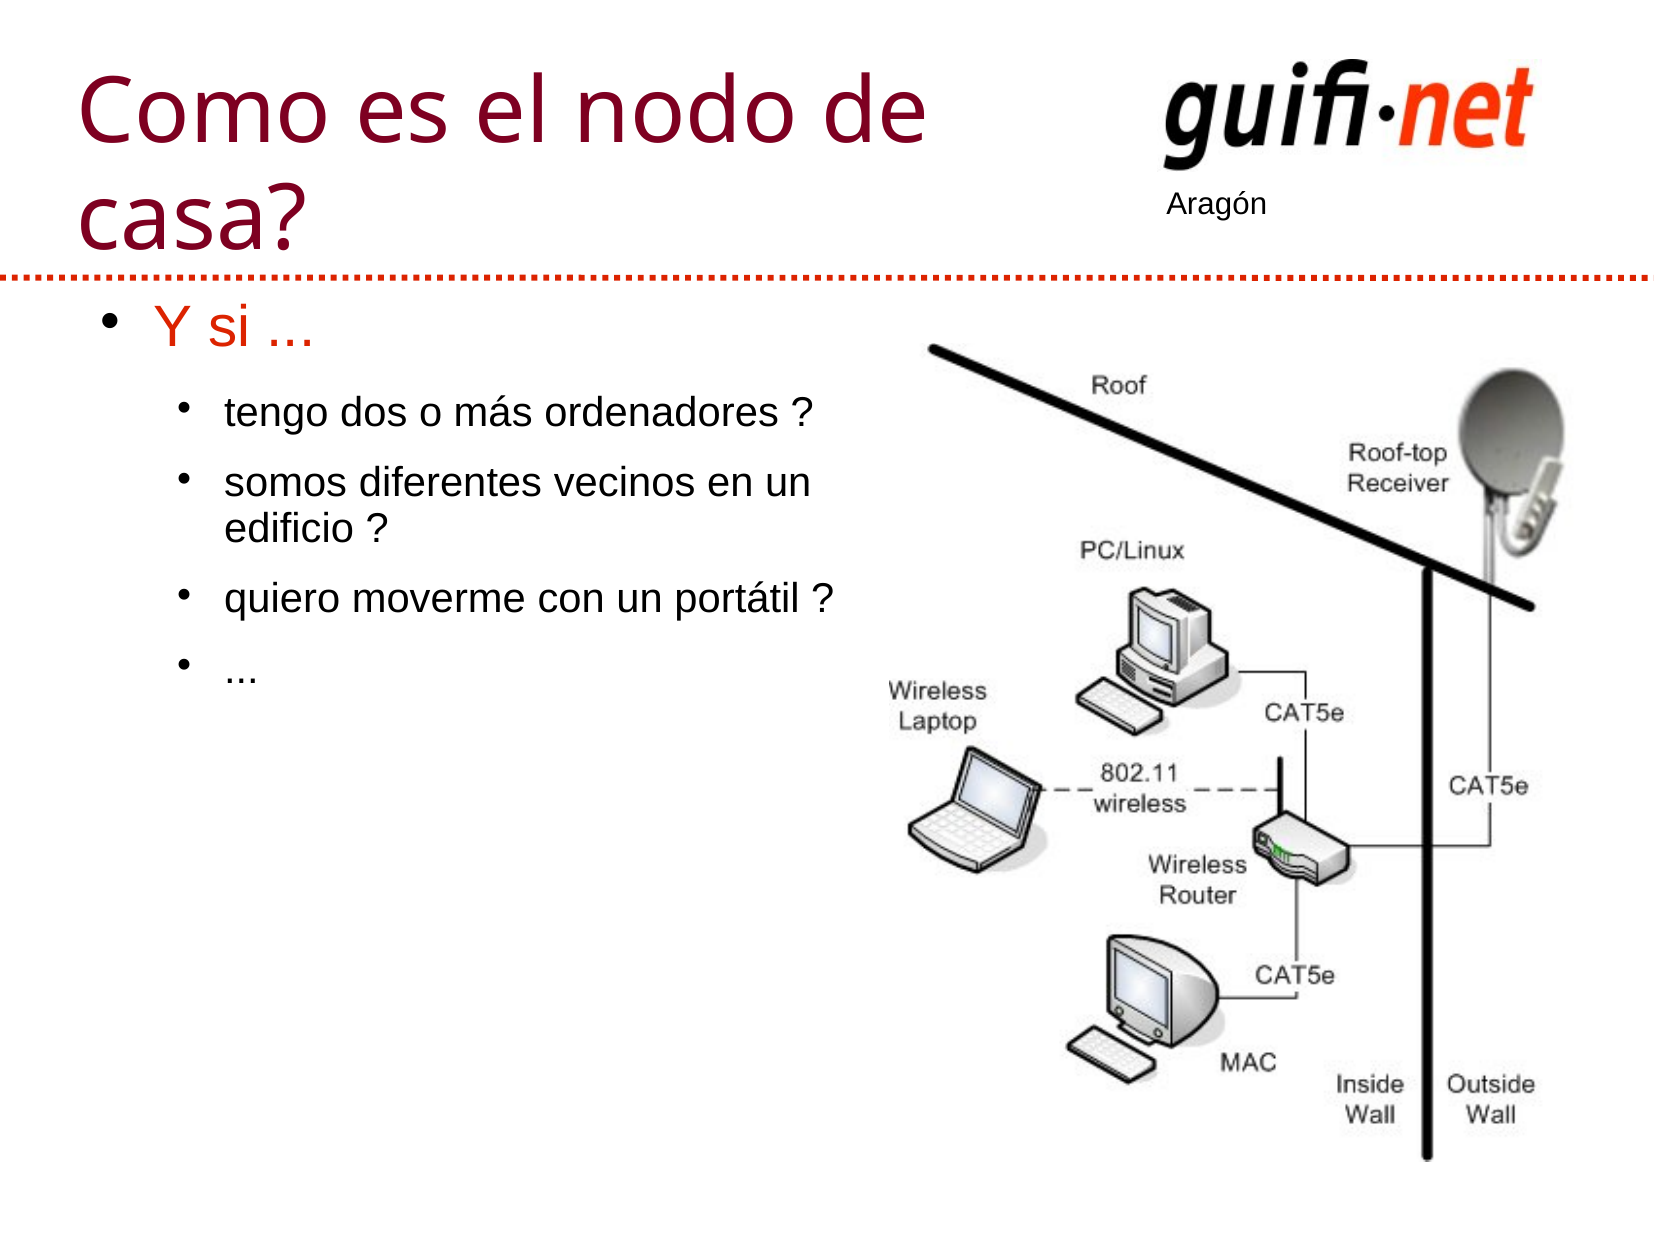

# Como es el nodo de casa?
Y si ...
tengo dos o más ordenadores ?
somos diferentes vecinos en un edificio ?
quiero moverme con un portátil ?
...